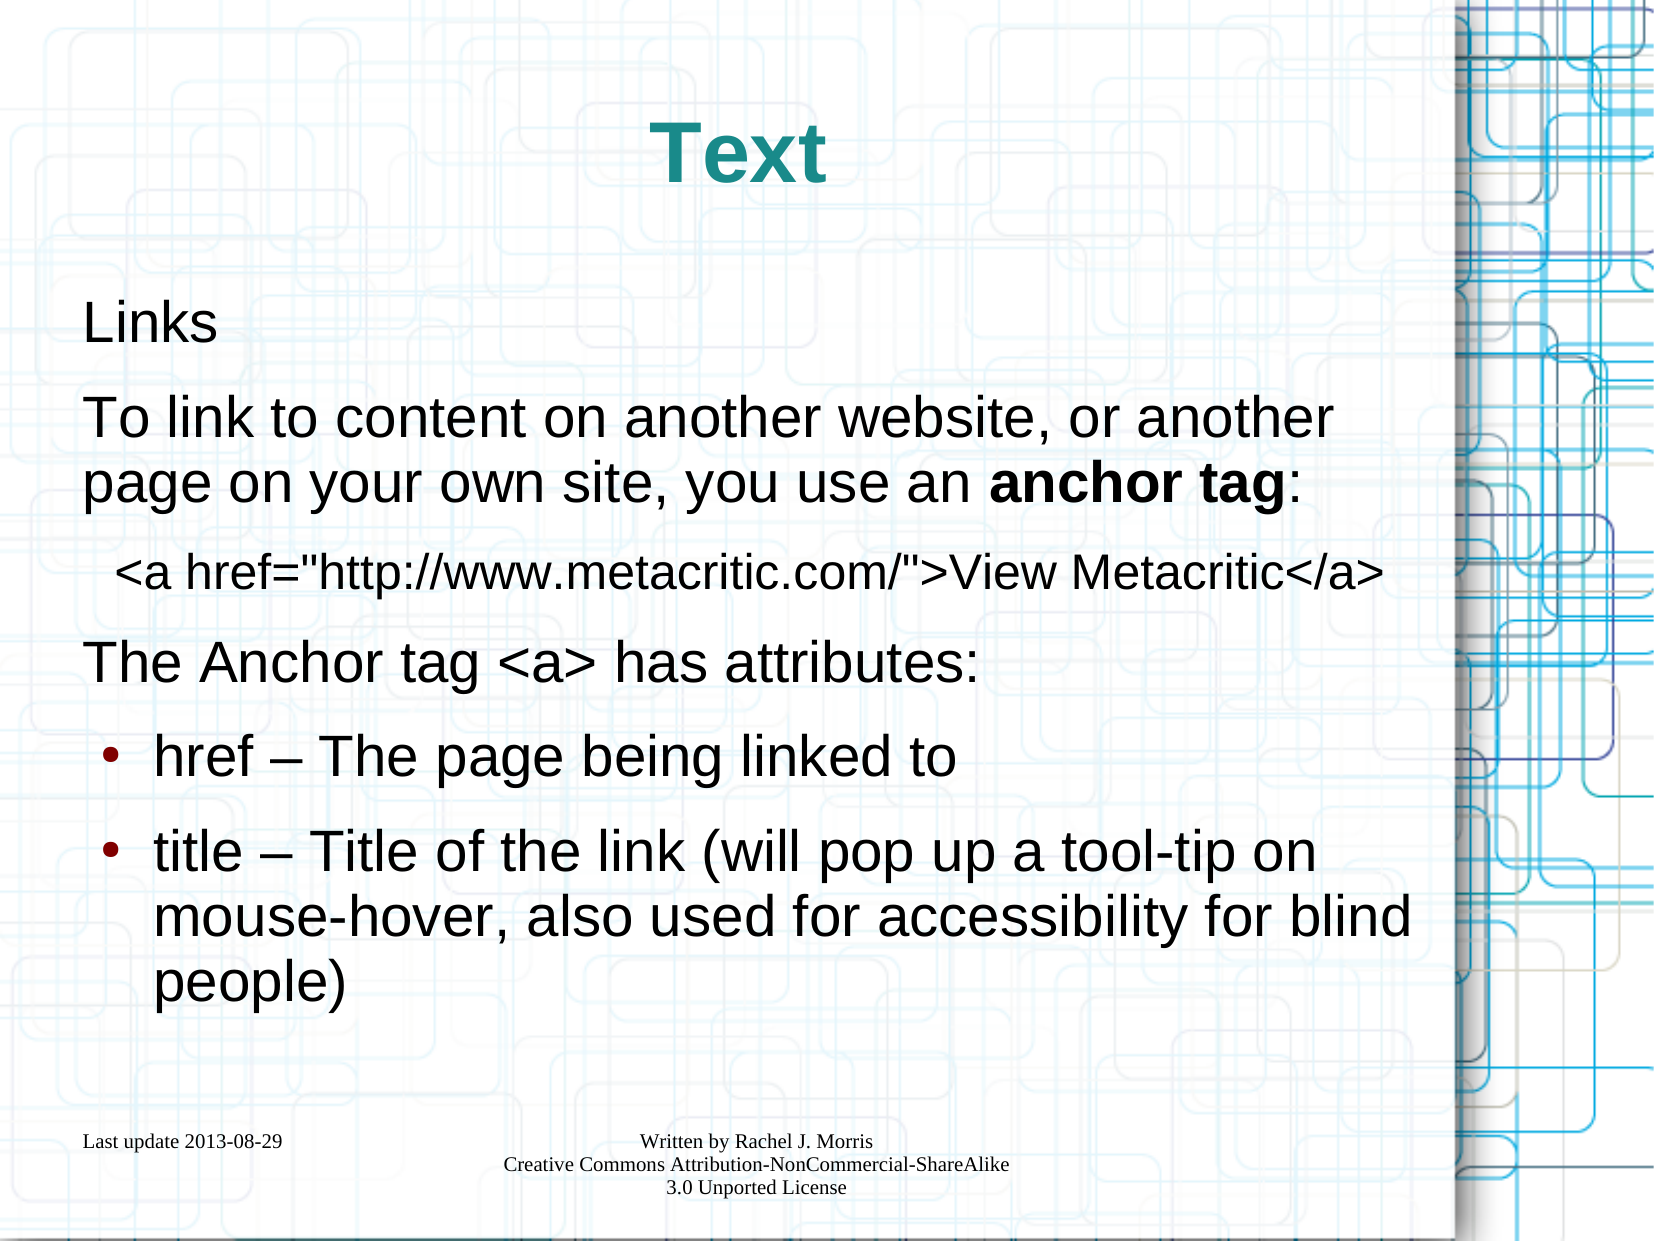

# Text
Links
To link to content on another website, or another page on your own site, you use an anchor tag:
<a href="http://www.metacritic.com/">View Metacritic</a>
The Anchor tag <a> has attributes:
href – The page being linked to
title – Title of the link (will pop up a tool-tip on mouse-hover, also used for accessibility for blind people)